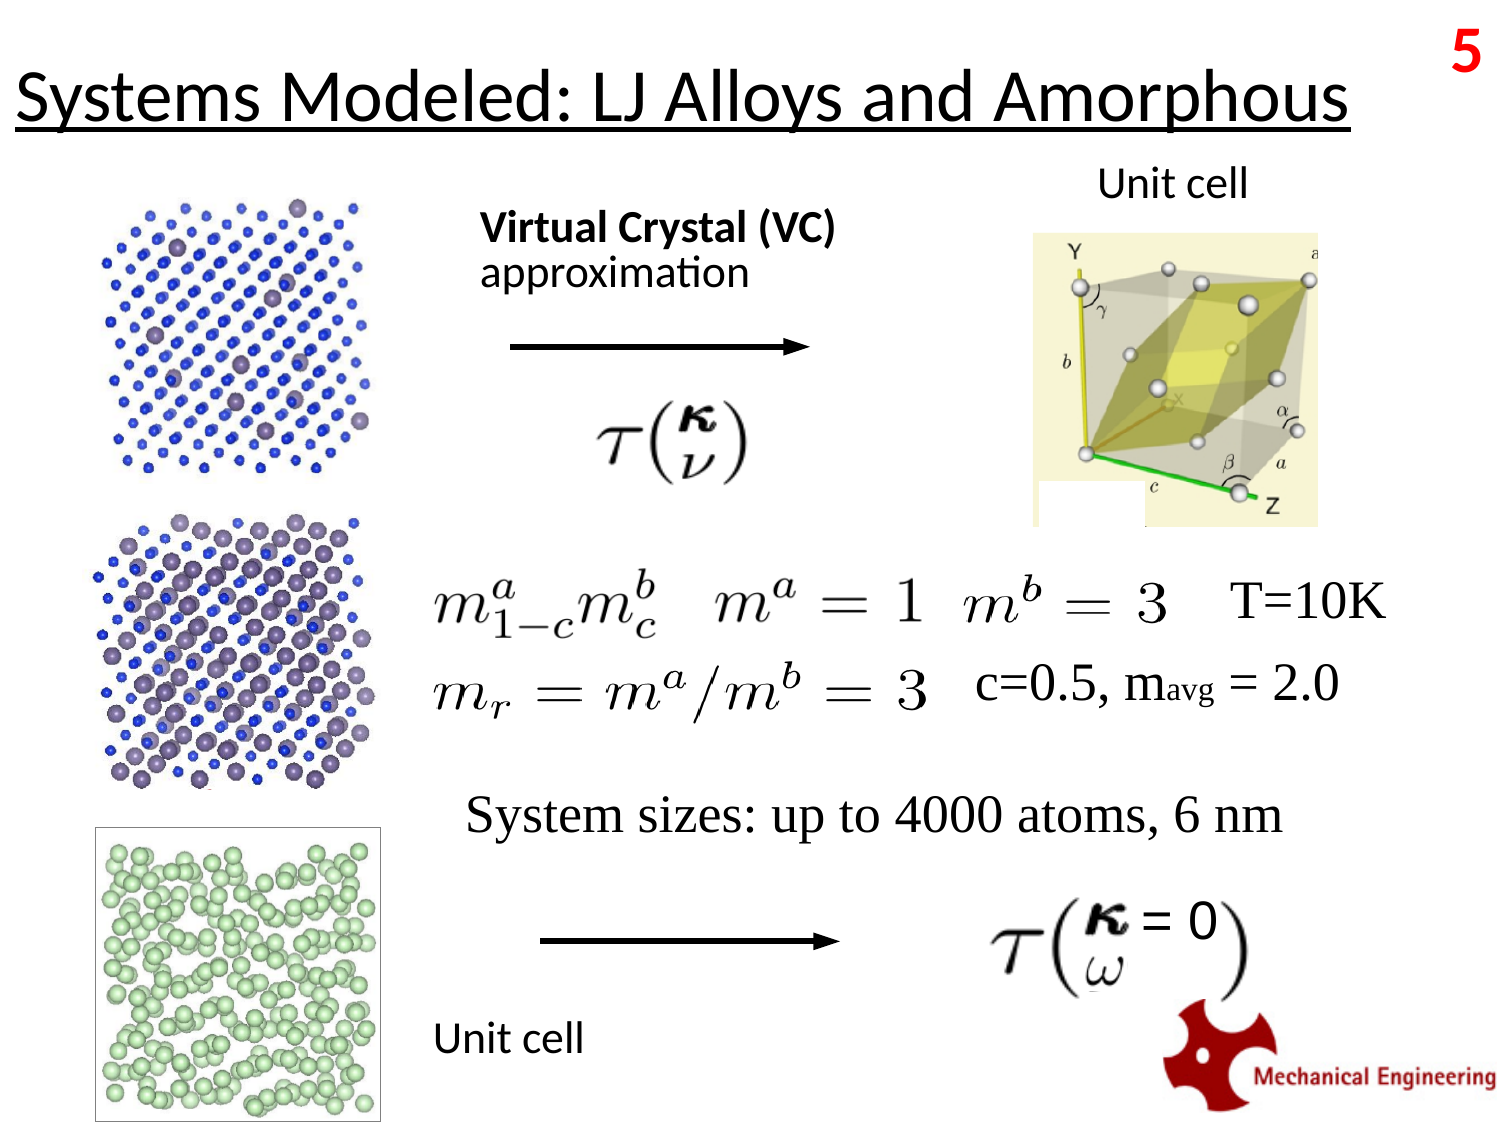

# Systems Modeled: LJ Alloys and Amorphous
5
Unit cell
Virtual Crystal (VC) approximation
T=10K
c=0.5, mavg = 2.0
System sizes: up to 4000 atoms, 6 nm
= 0
Unit cell
LD : Lattice Dynamics => frequencies, group velocities, eigenvectors for phonon mapping, harmonic disordered thermal conductivity
MD: Molecular Dynamics => Green-Kubo, trajectories for phonon mapping, phonon/diffuson lifetimes
Classical Only: for solids, Force Constant MD can